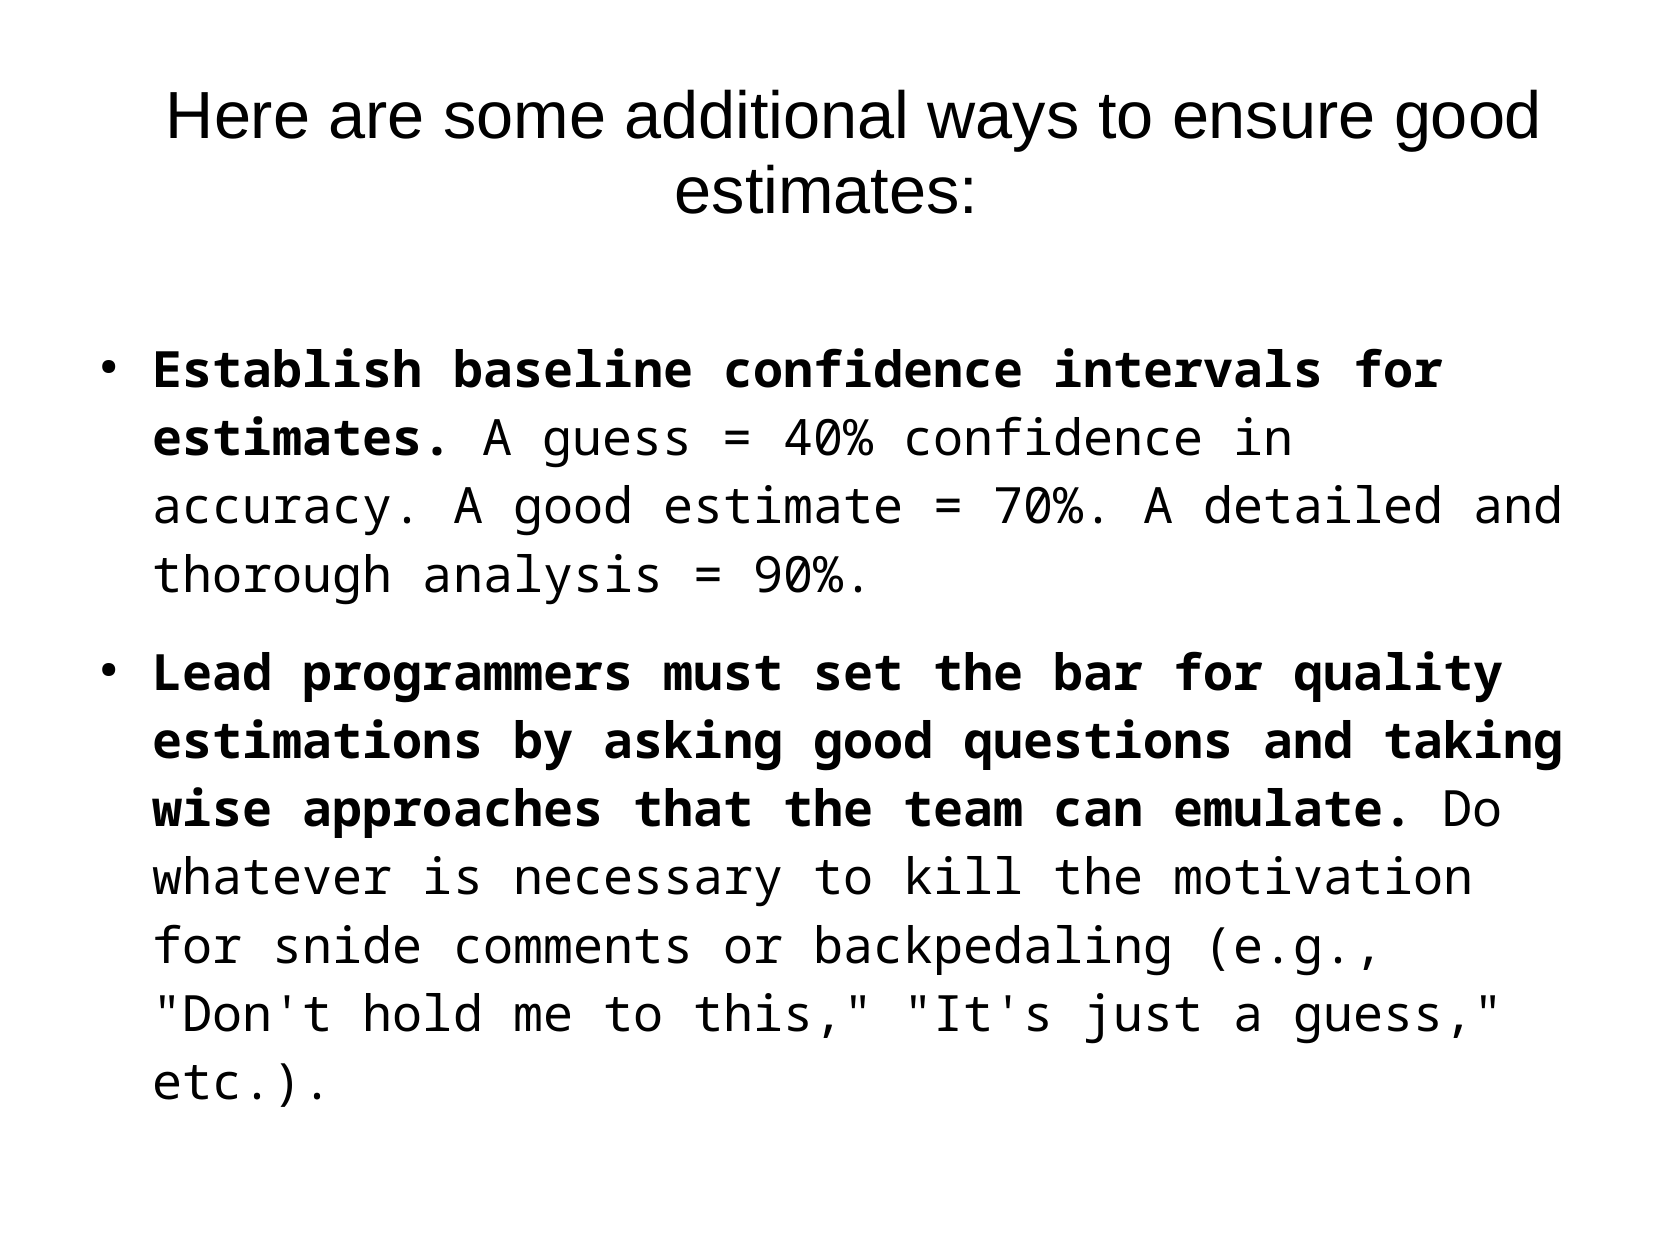

# Here are some additional ways to ensure good estimates:
Establish baseline confidence intervals for estimates. A guess = 40% confidence in accuracy. A good estimate = 70%. A detailed and thorough analysis = 90%.
Lead programmers must set the bar for quality estimations by asking good questions and taking wise approaches that the team can emulate. Do whatever is necessary to kill the motivation for snide comments or backpedaling (e.g., "Don't hold me to this," "It's just a guess," etc.).